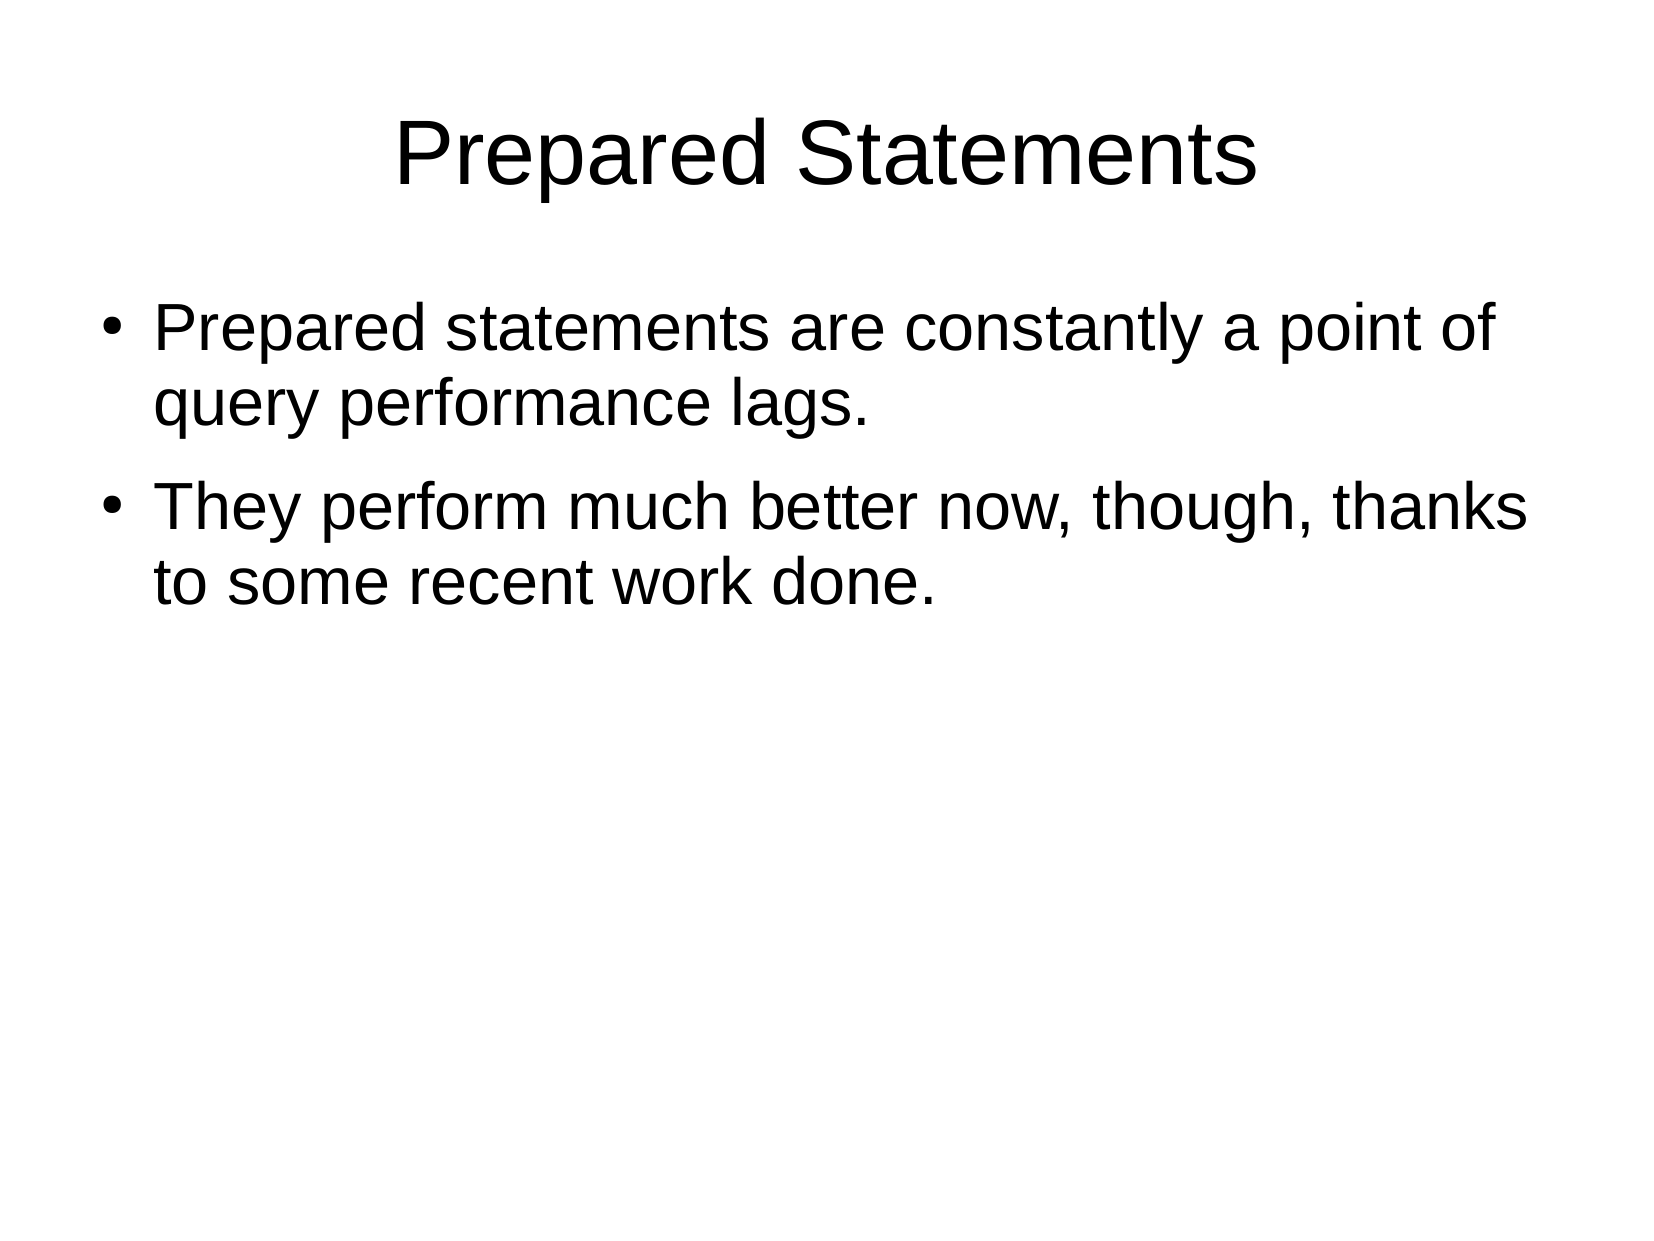

# Prepared Statements
Prepared statements are constantly a point of query performance lags.
They perform much better now, though, thanks to some recent work done.